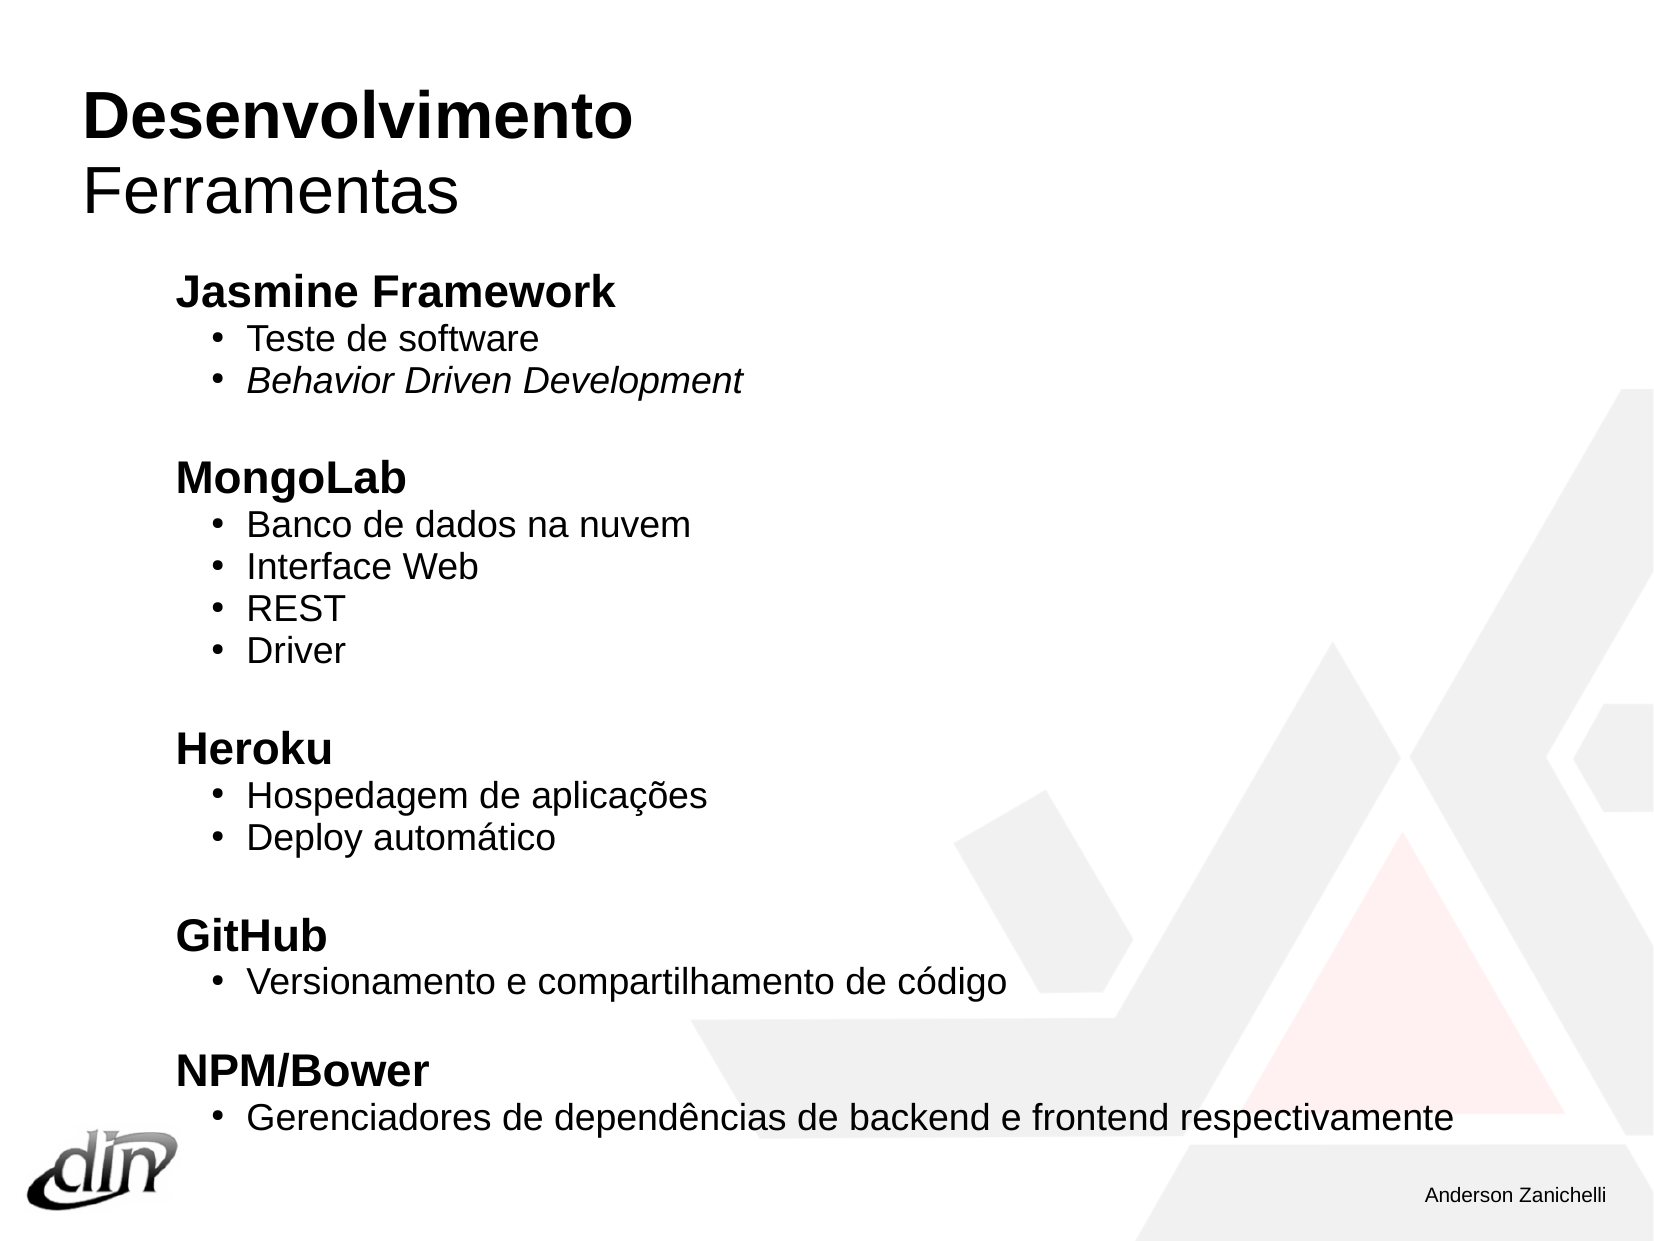

# Desenvolvimento Ferramentas
Jasmine Framework
Teste de software
Behavior Driven Development
MongoLab
Banco de dados na nuvem
Interface Web
REST
Driver
Heroku
Hospedagem de aplicações
Deploy automático
GitHub
Versionamento e compartilhamento de código
NPM/Bower
Gerenciadores de dependências de backend e frontend respectivamente
Anderson Zanichelli